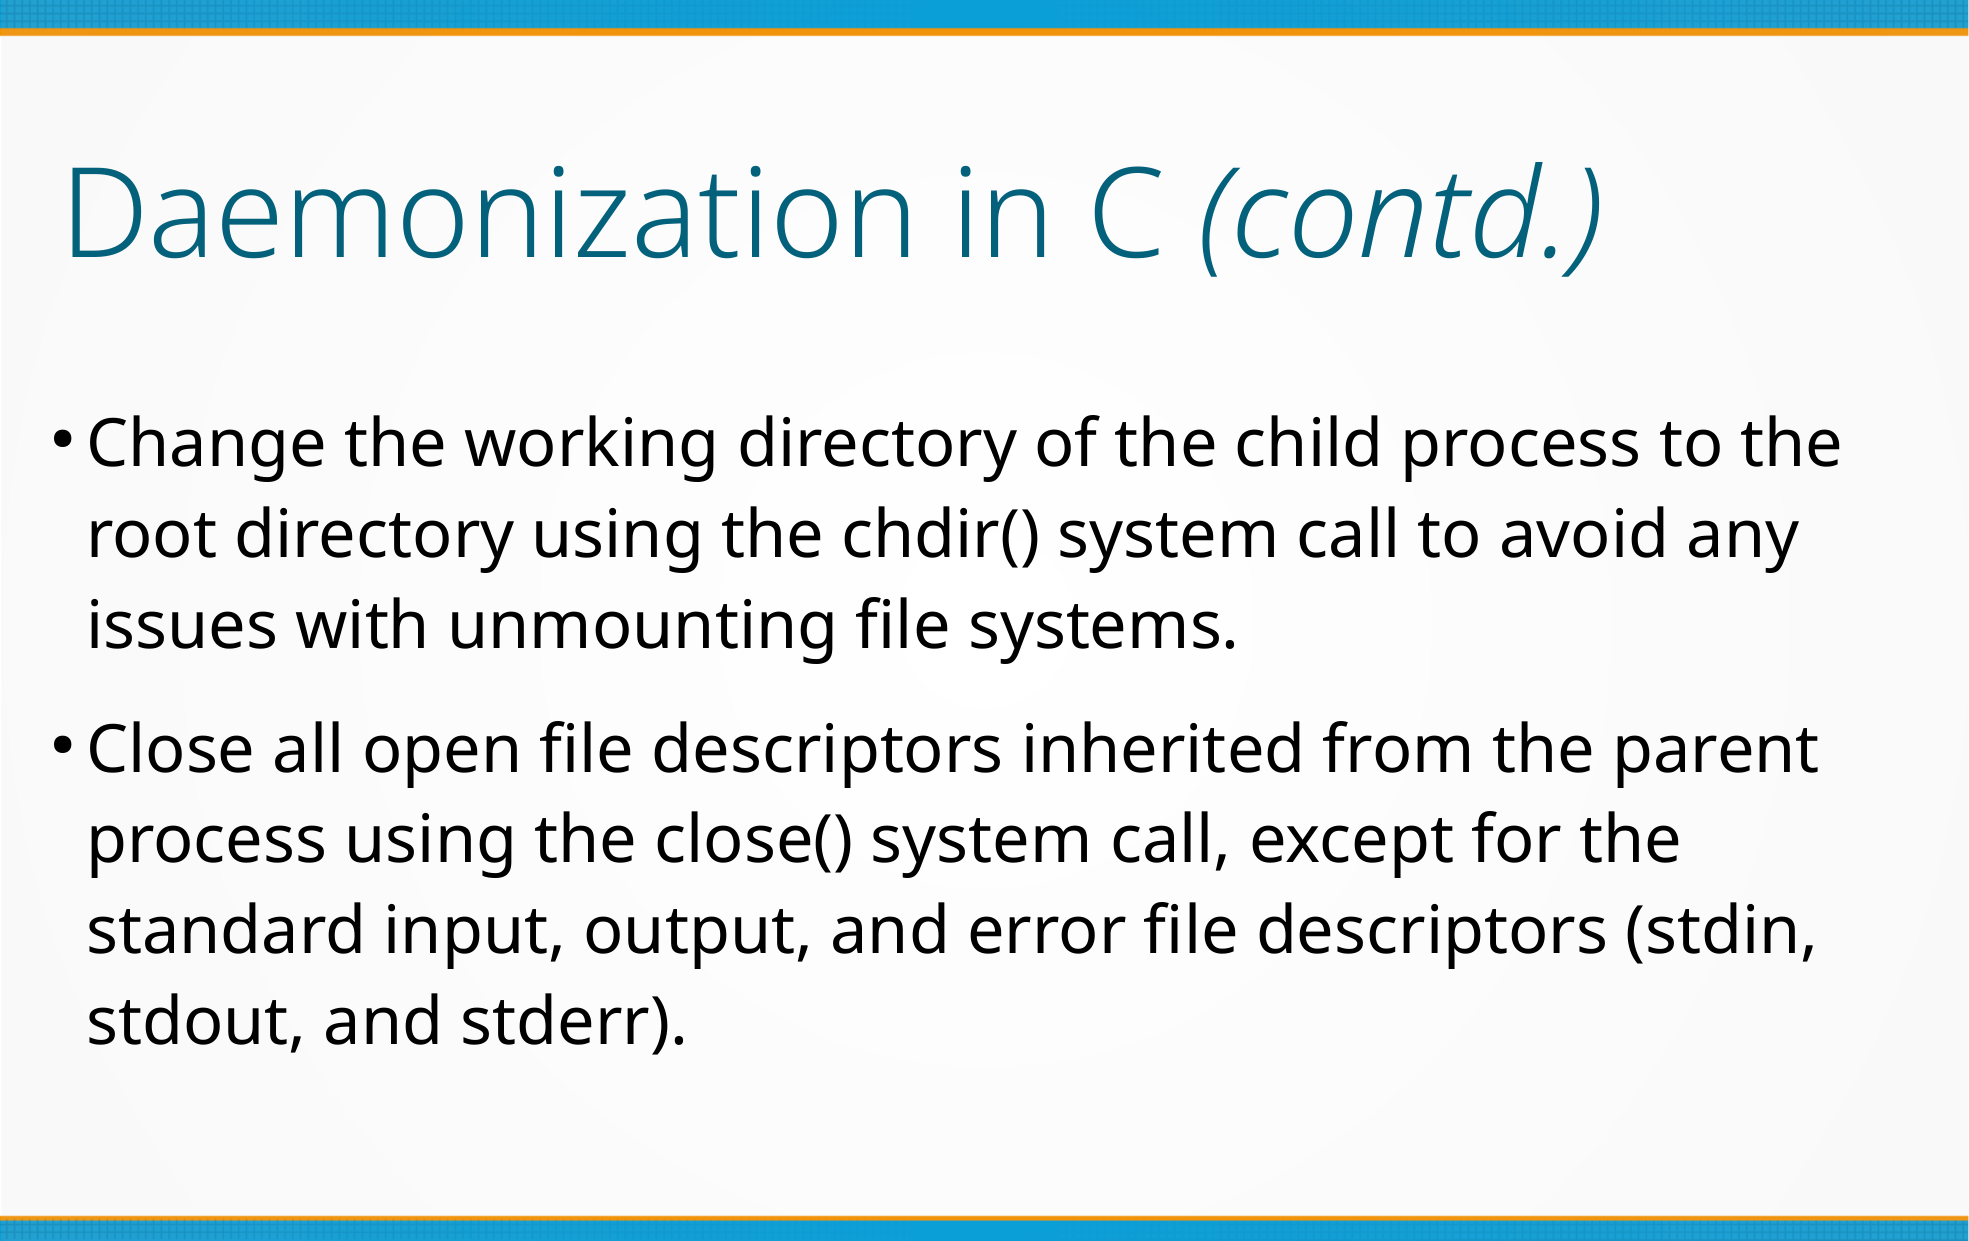

# Daemonization in C (contd.)
Change the working directory of the child process to the root directory using the chdir() system call to avoid any issues with unmounting file systems.
Close all open file descriptors inherited from the parent process using the close() system call, except for the standard input, output, and error file descriptors (stdin, stdout, and stderr).